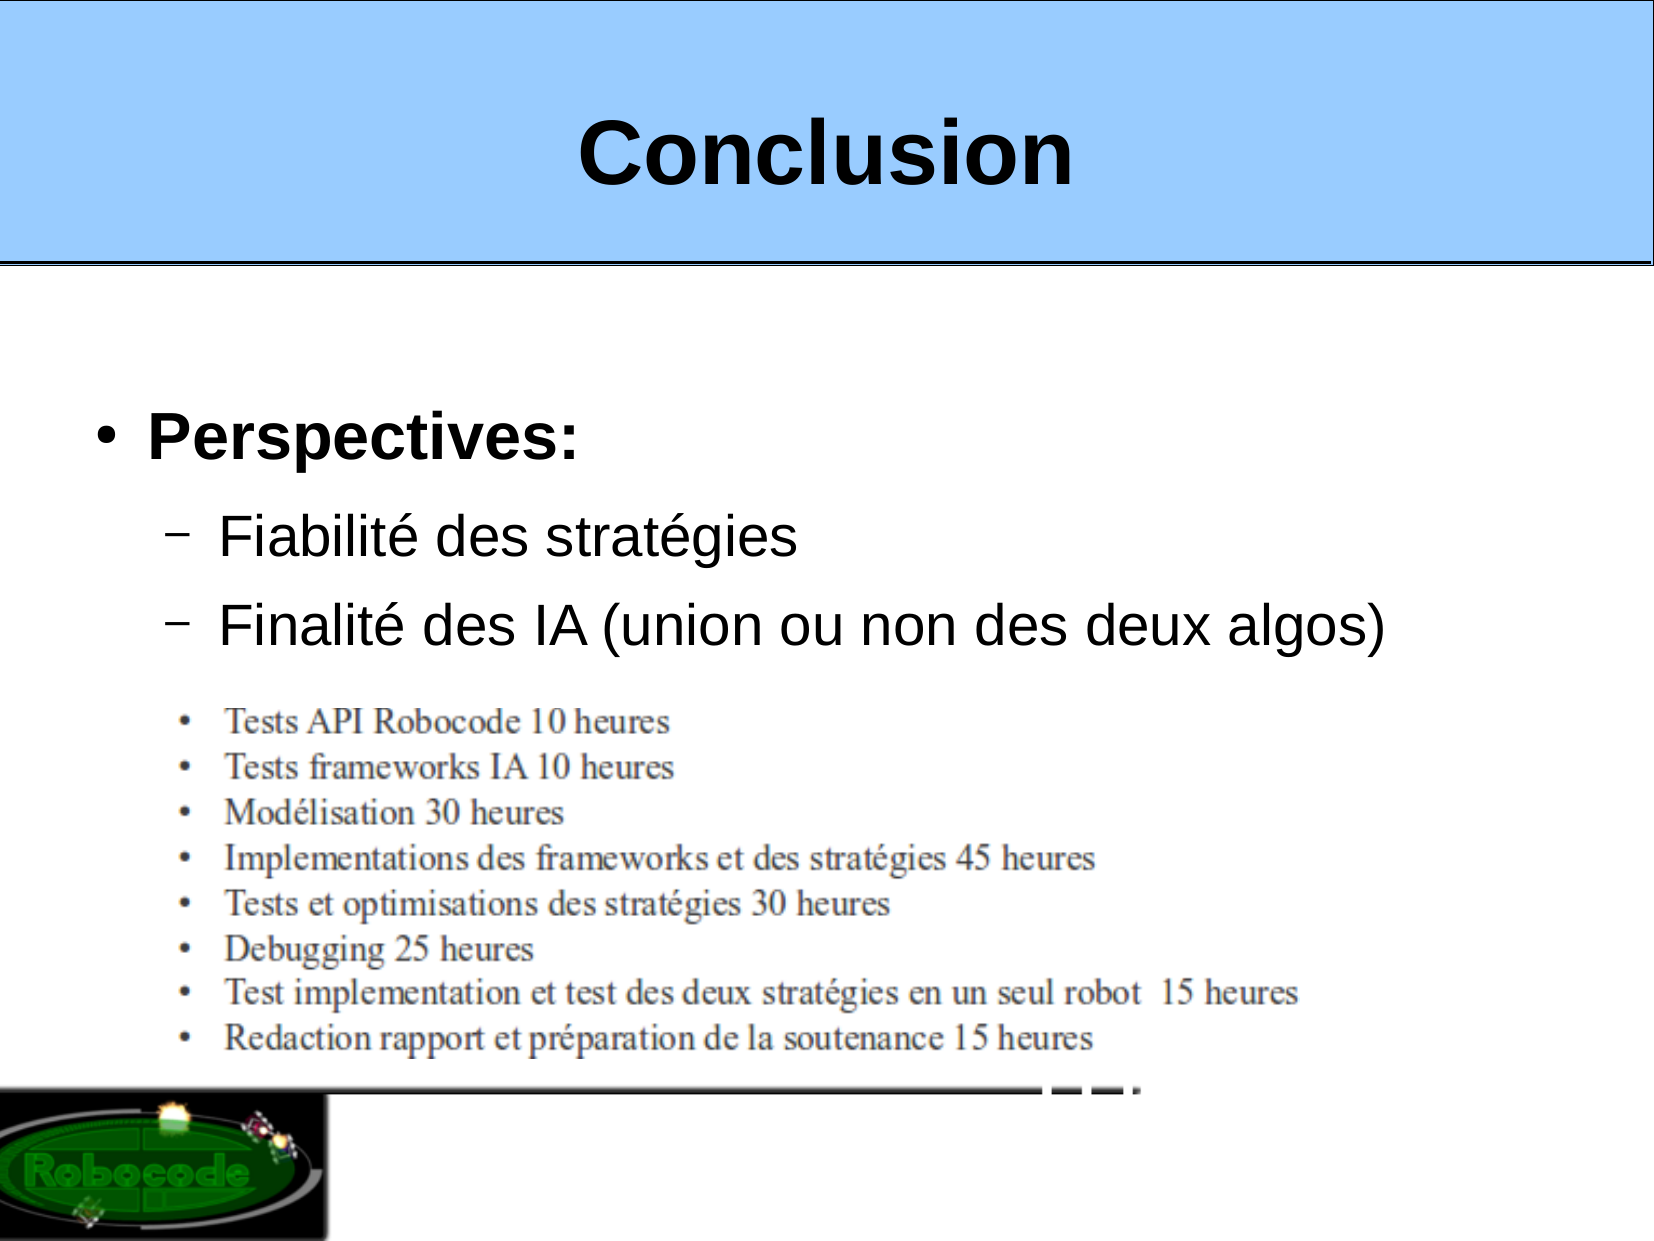

# Conclusion
Perspectives:
Fiabilité des stratégies
Finalité des IA (union ou non des deux algos)